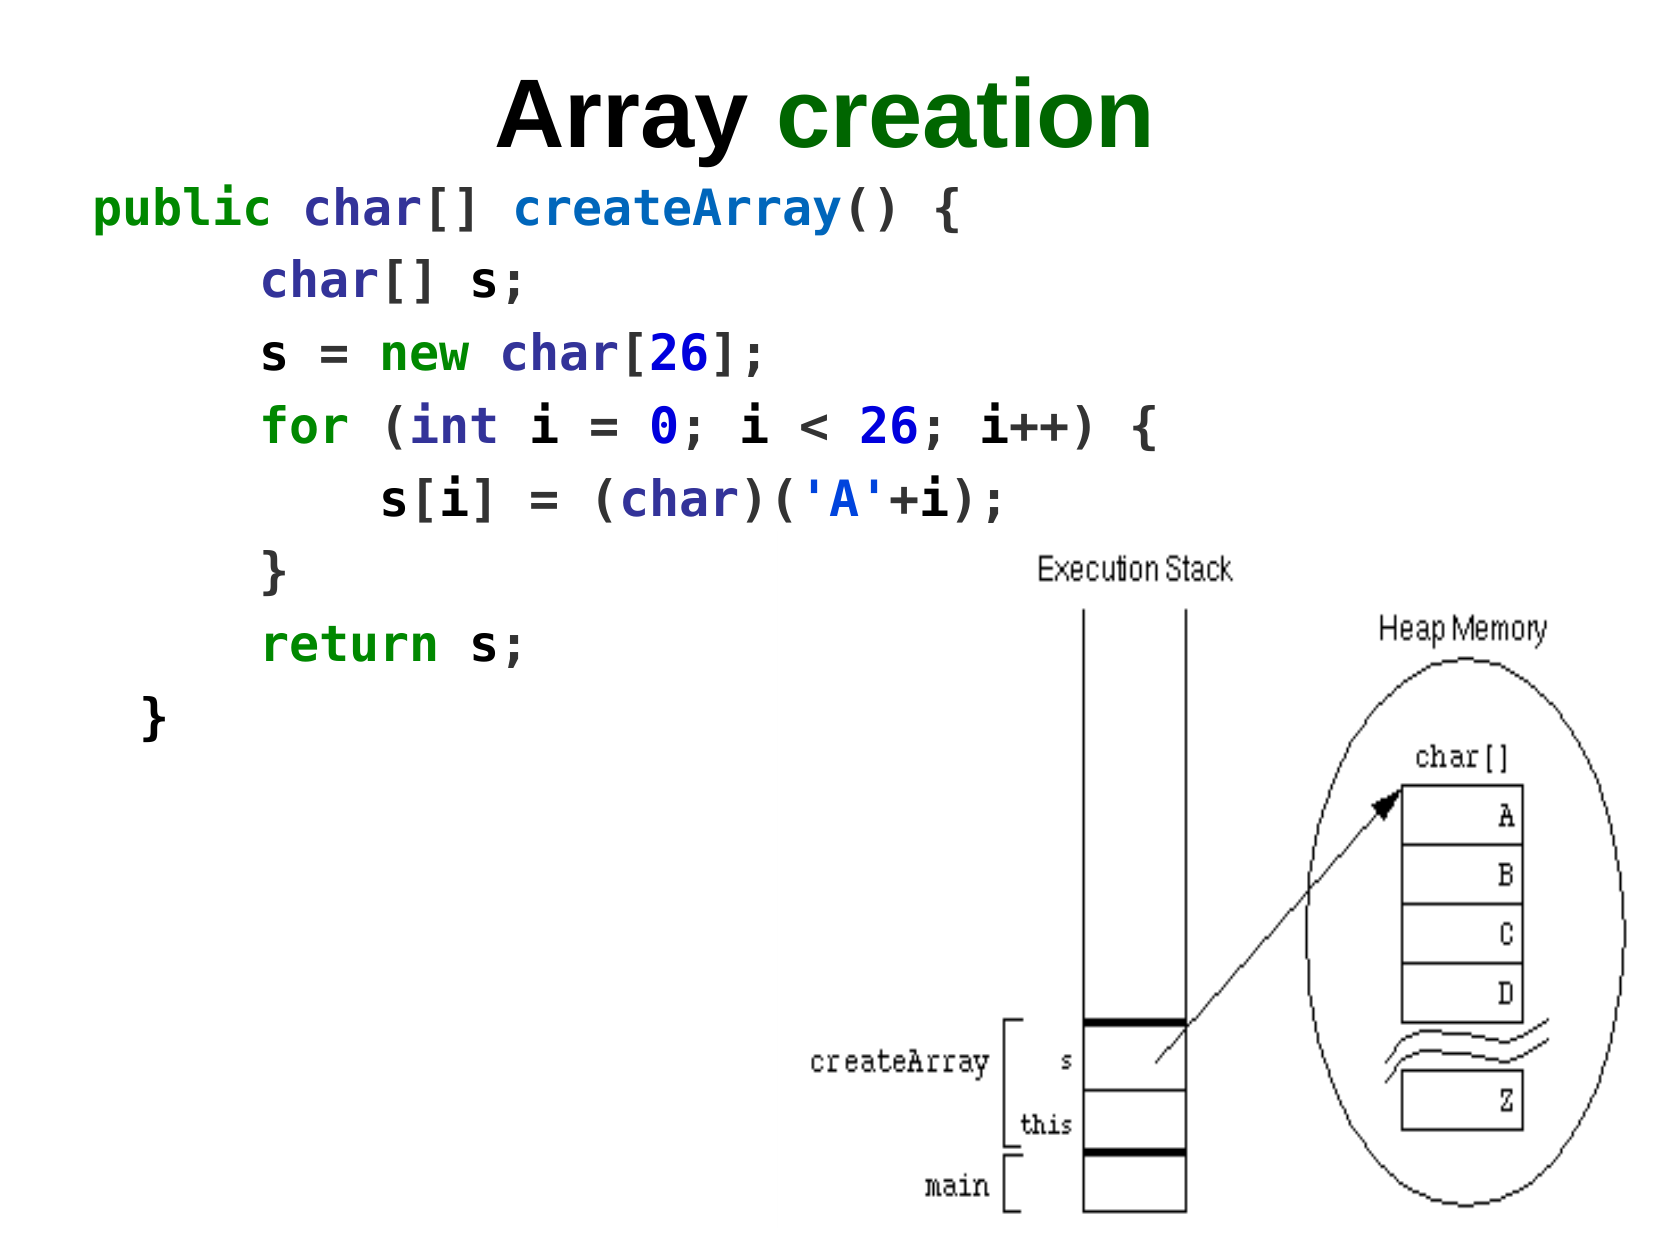

# Array creation
public char[] createArray() {
 char[] s;
 s = new char[26];
 for (int i = 0; i < 26; i++) {
 s[i] = (char)('A'+i);
 }
 return s;
}